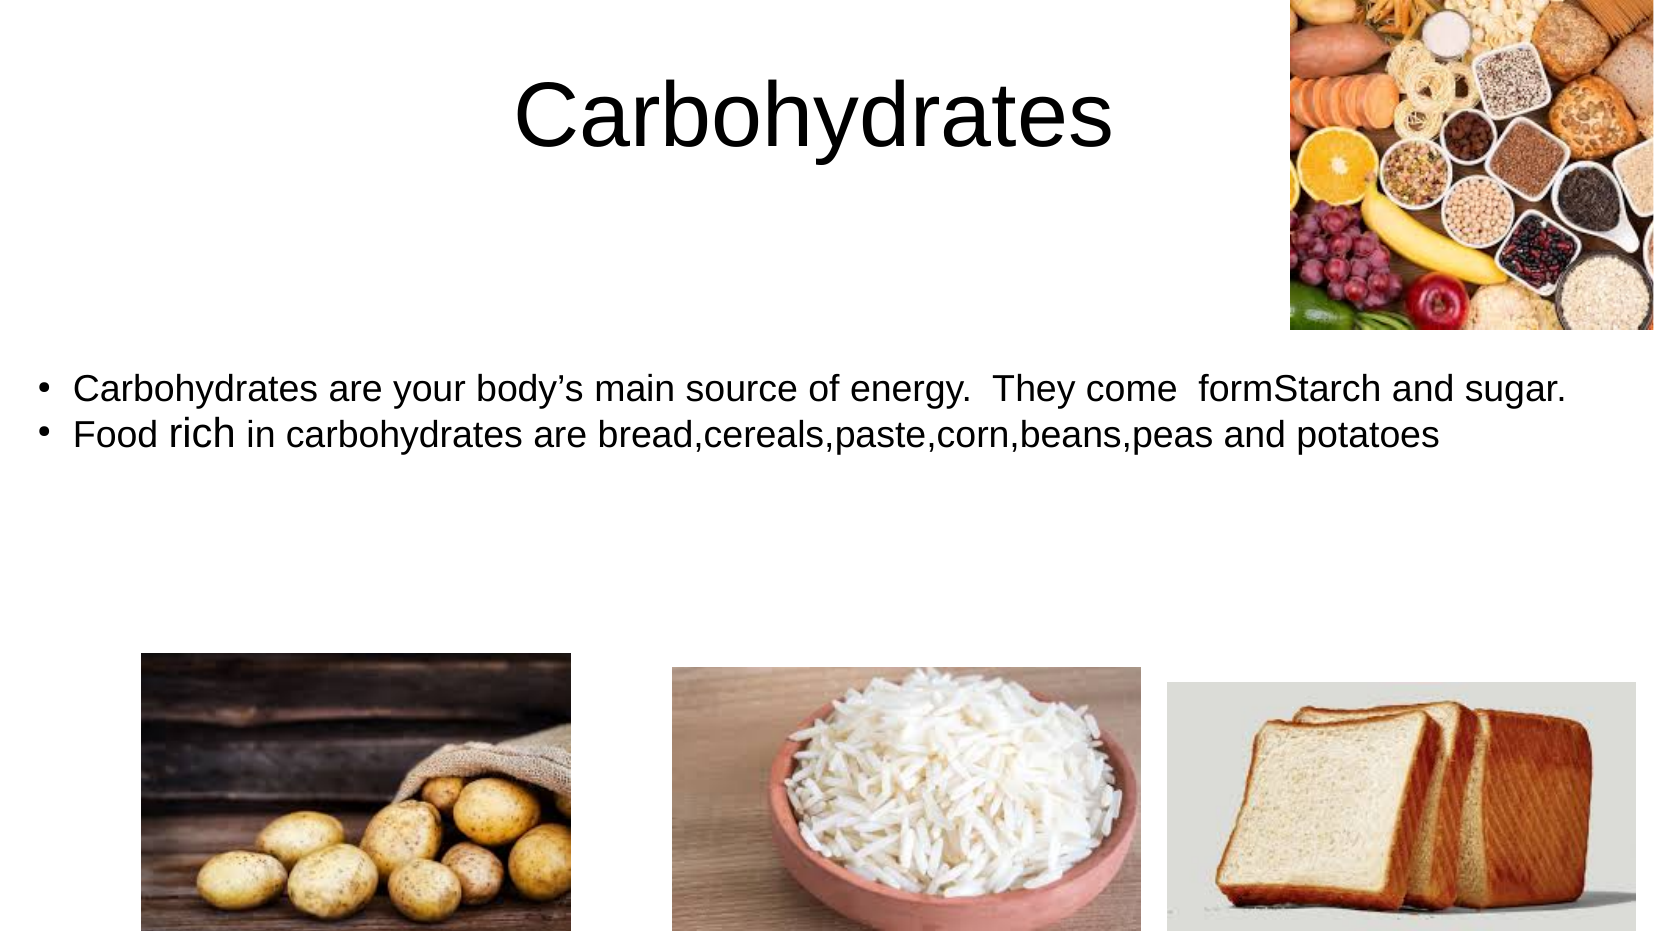

# Carbohydrates
Carbohydrates are your body’s main source of energy. They come formStarch and sugar.
Food rich in carbohydrates are bread,cereals,paste,corn,beans,peas and potatoes
What is a Carbohydrates